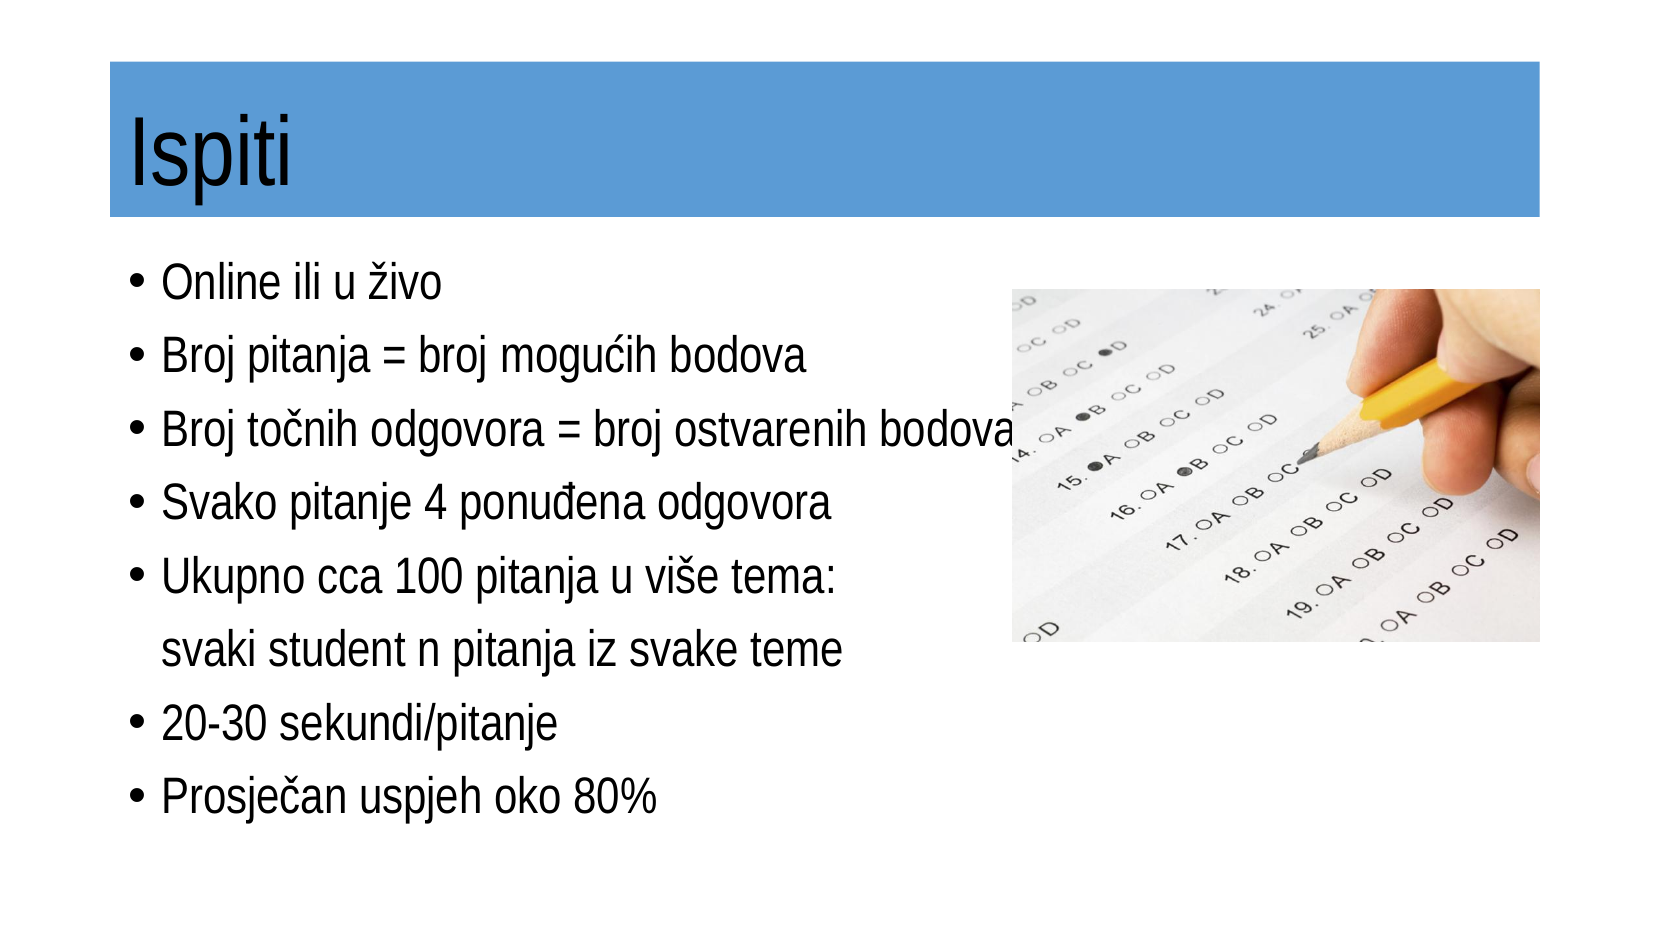

# Ispiti
Online ili u živo
Broj pitanja = broj mogućih bodova
Broj točnih odgovora = broj ostvarenih bodova
Svako pitanje 4 ponuđena odgovora
Ukupno cca 100 pitanja u više tema:
	svaki student n pitanja iz svake teme
20-30 sekundi/pitanje
Prosječan uspjeh oko 80%